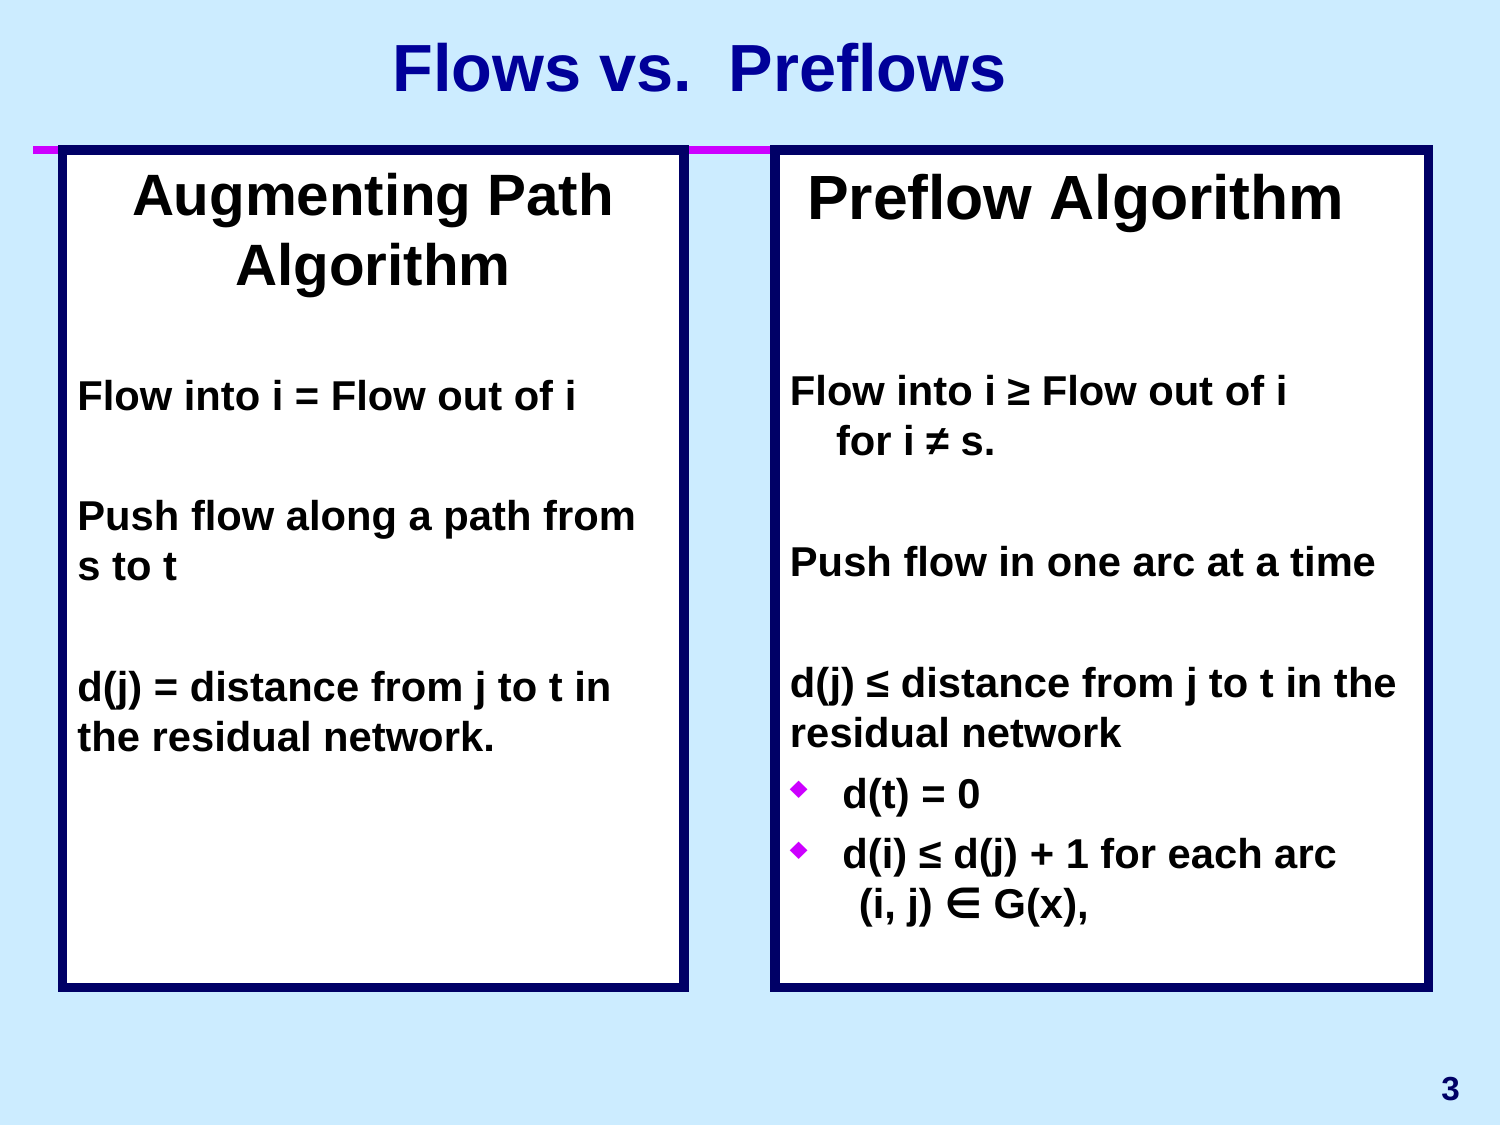

# Flows vs. Preflows
Augmenting Path Algorithm
Flow into i = Flow out of i
Push flow along a path from s to t
d(j) = distance from j to t in the residual network.
 Preflow Algorithm
Flow into i ≥ Flow out of i
 for i ≠ s.
Push flow in one arc at a time
d(j) ≤ distance from j to t in the residual network
 d(t) = 0
 d(i) ≤ d(j) + 1 for each arc
 (i, j) ∈ G(x),